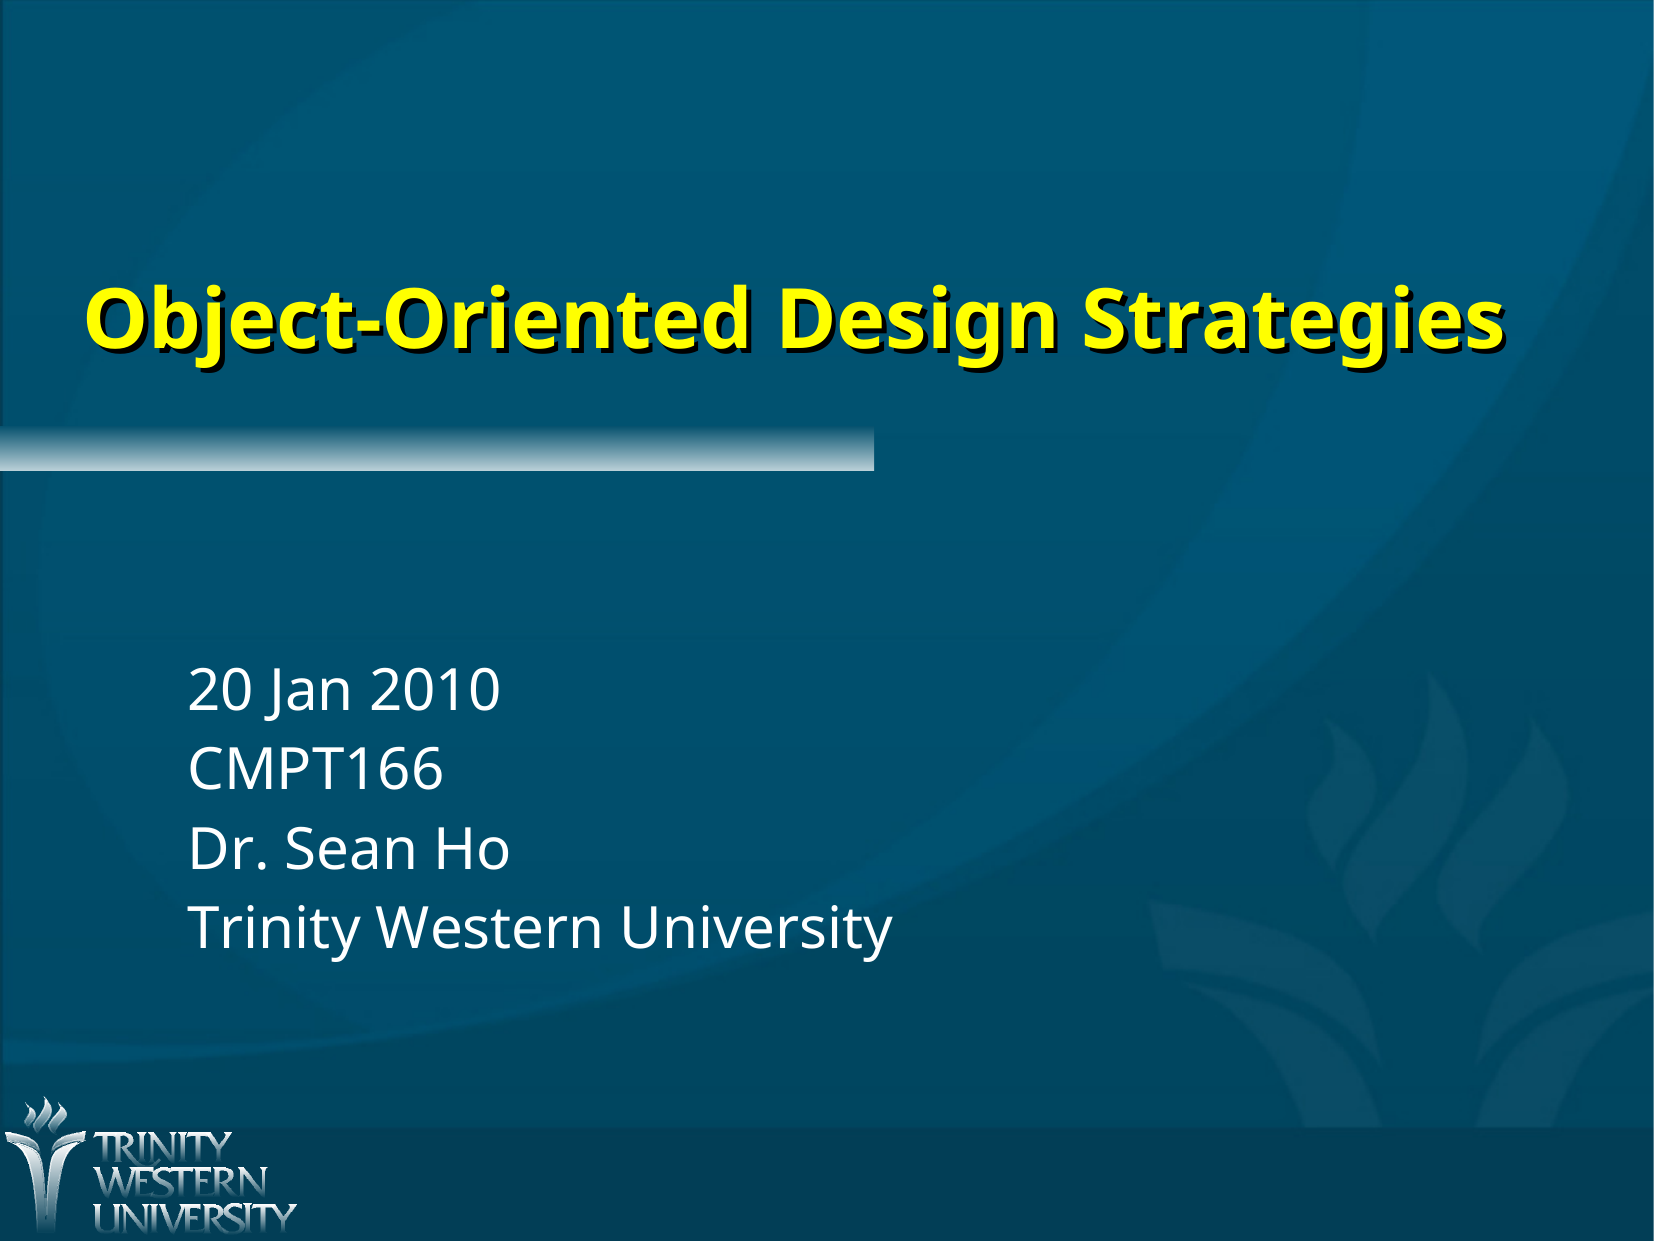

# Object-Oriented Design Strategies
20 Jan 2010
CMPT166
Dr. Sean Ho
Trinity Western University